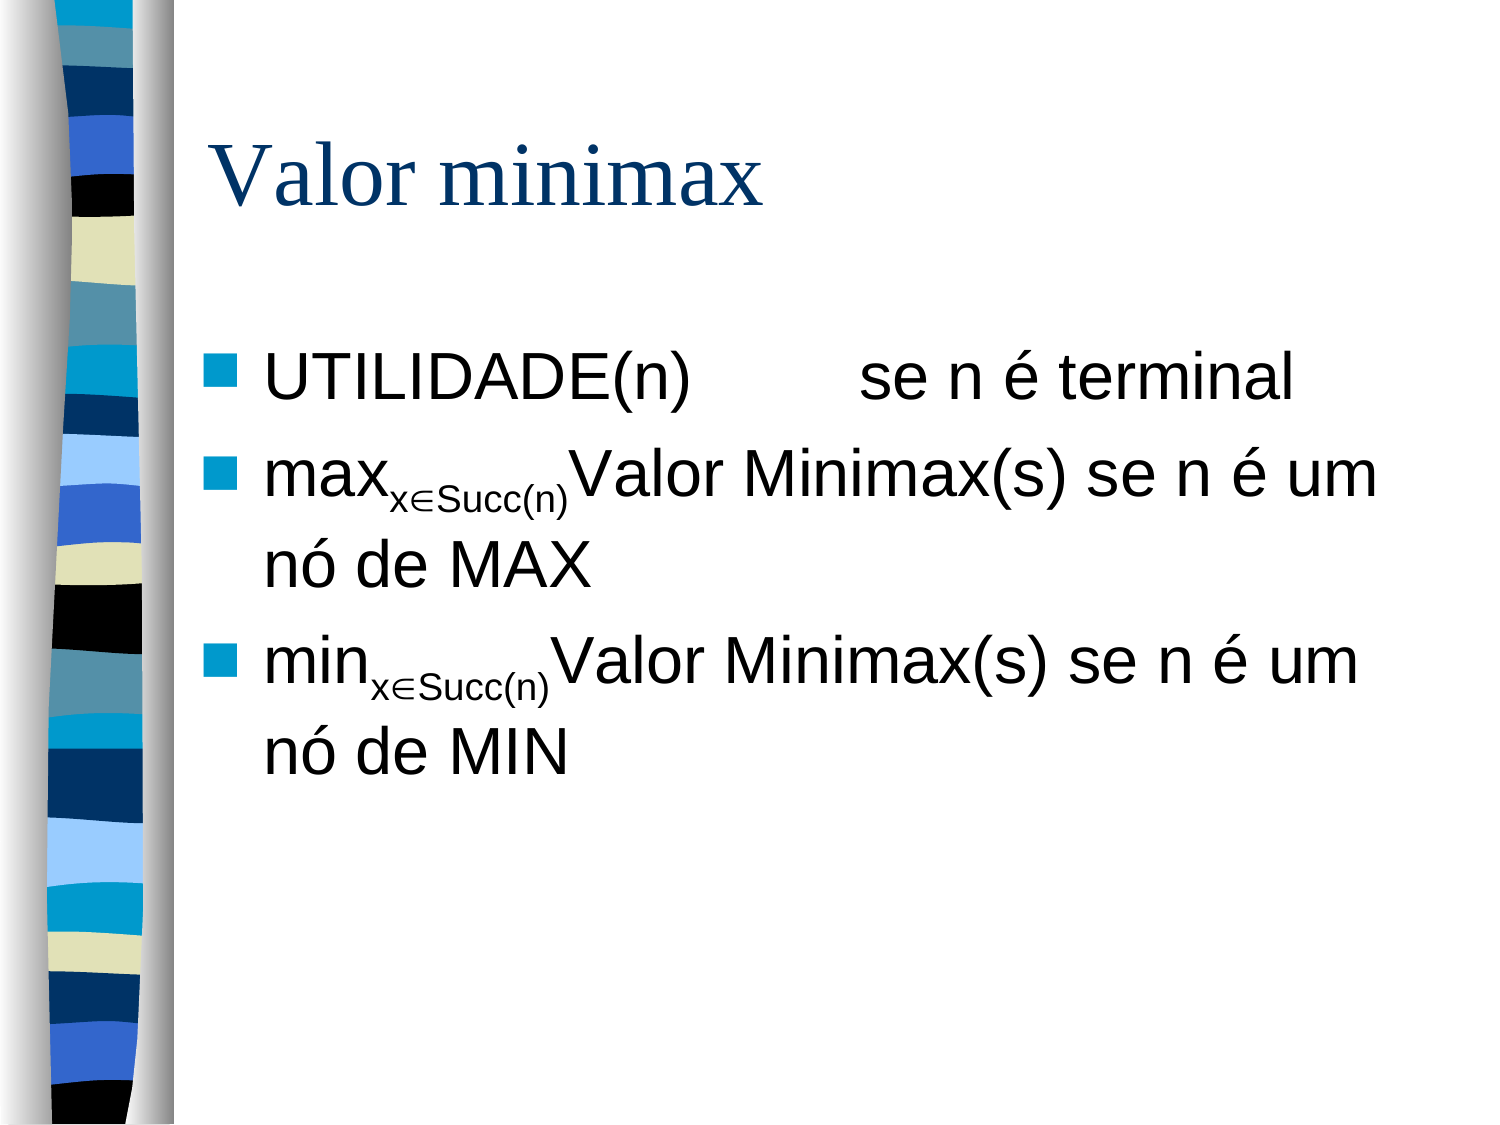

# Valor minimax
UTILIDADE(n) se n é terminal
maxxSucc(n)Valor Minimax(s) se n é um nó de MAX
minxSucc(n)Valor Minimax(s) se n é um nó de MIN